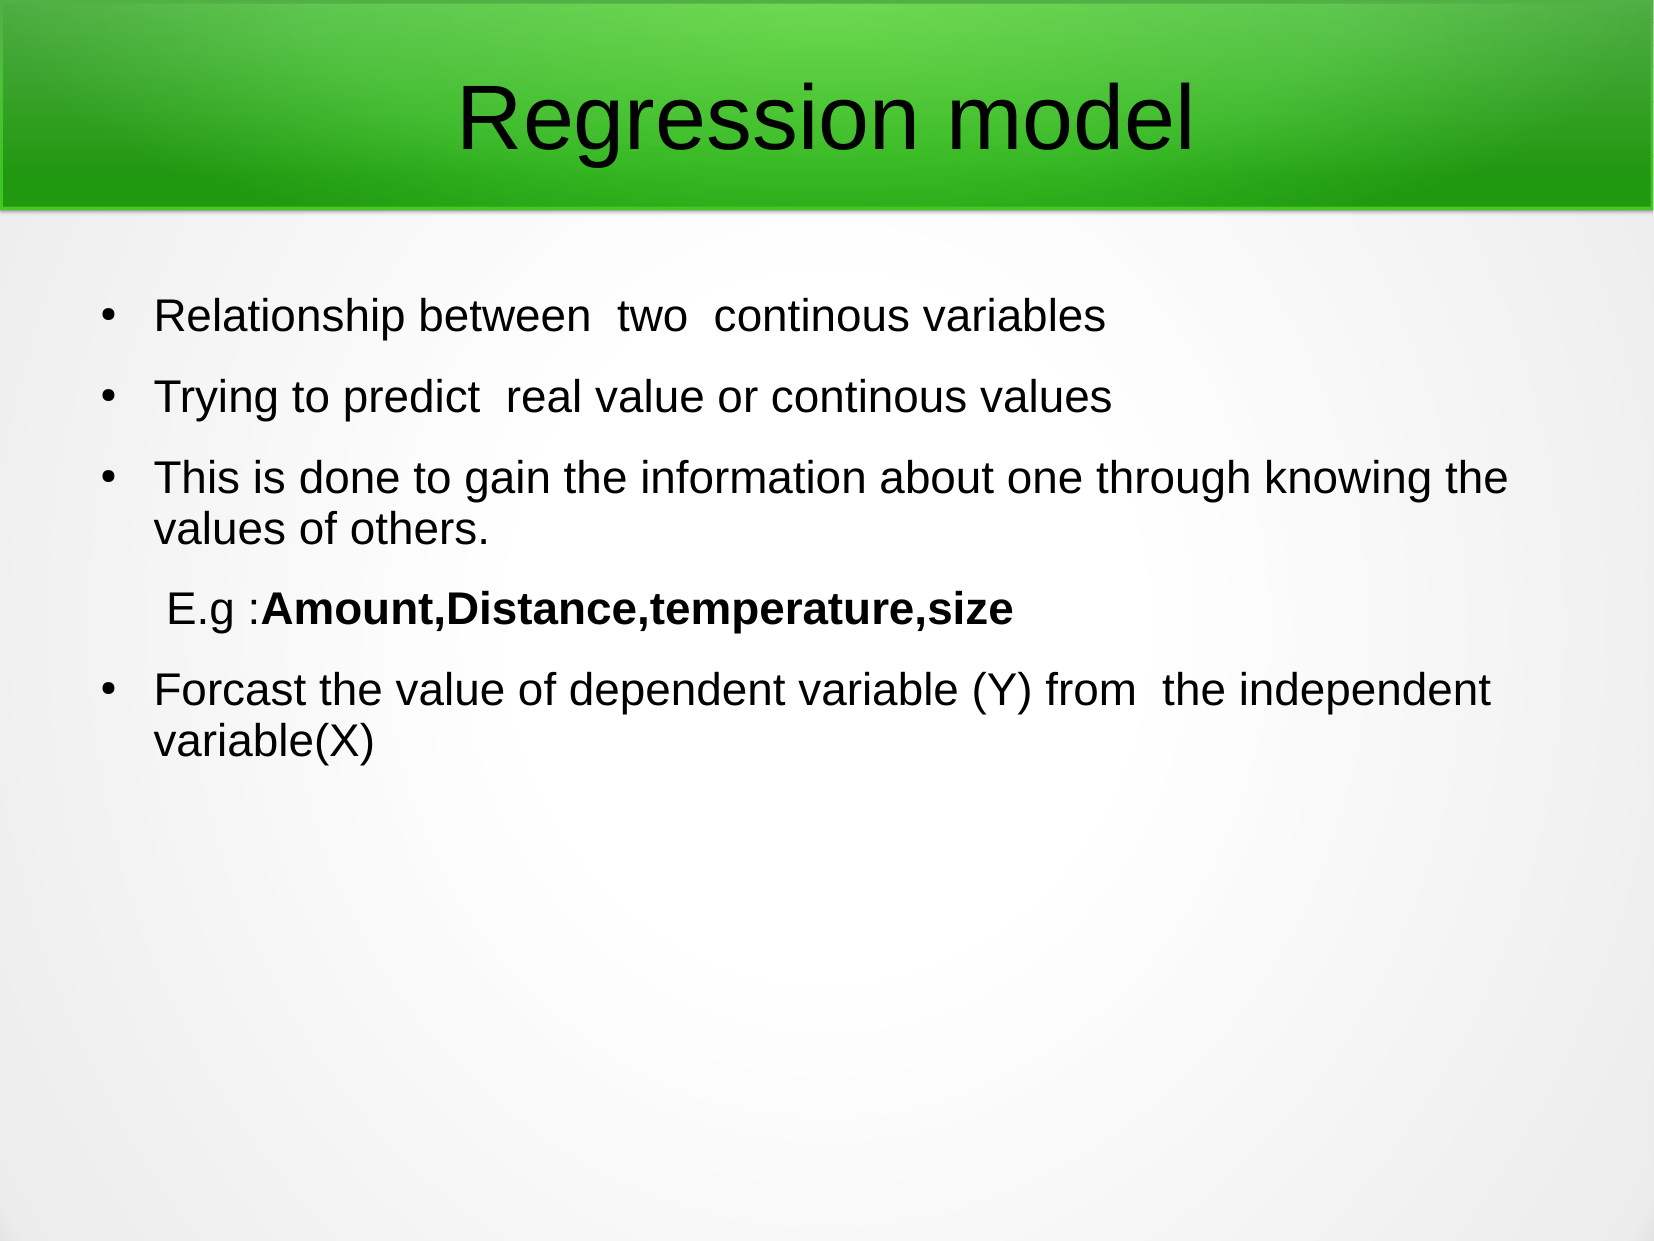

# Regression model
Relationship between two continous variables
Trying to predict real value or continous values
This is done to gain the information about one through knowing the values of others.
 E.g :Amount,Distance,temperature,size
Forcast the value of dependent variable (Y) from the independent variable(X)